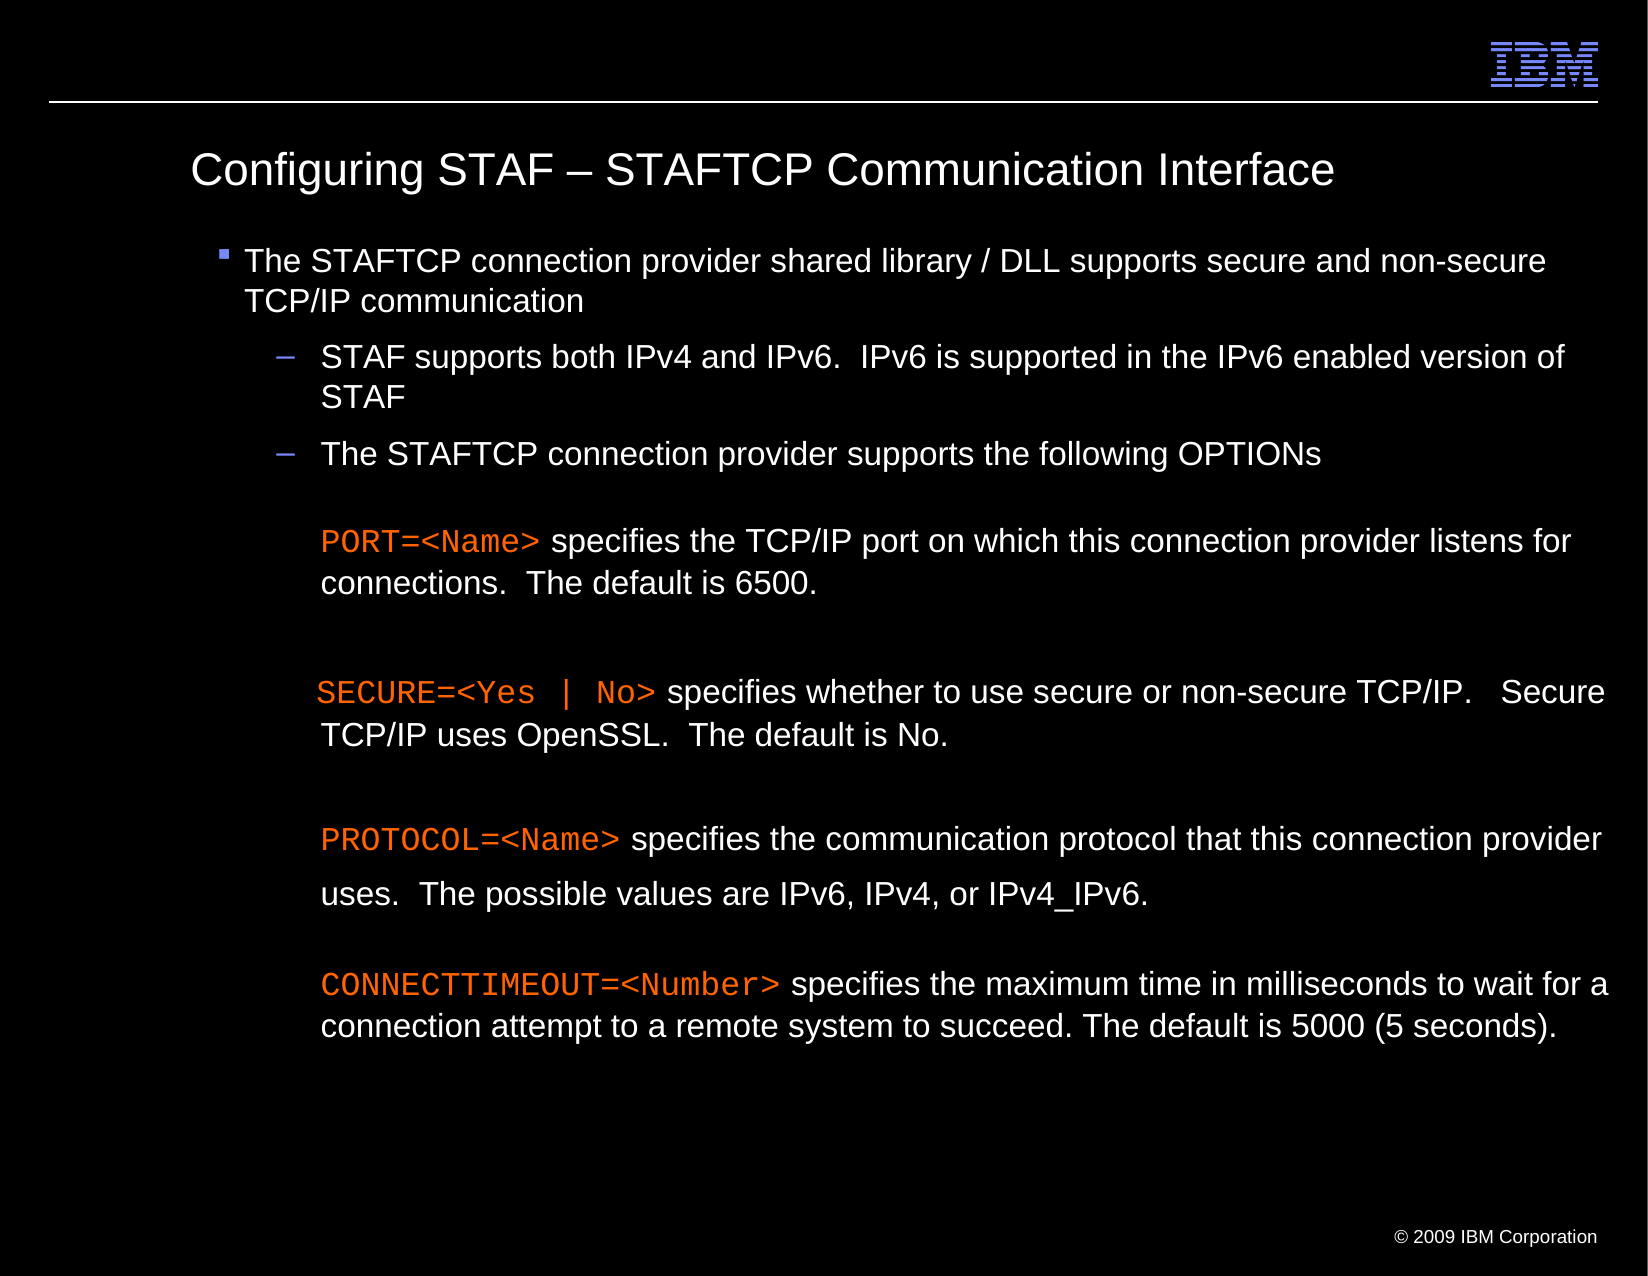

# Configuring STAF – STAFTCP Communication Interface
The STAFTCP connection provider shared library / DLL supports secure and non-secure TCP/IP communication
STAF supports both IPv4 and IPv6. IPv6 is supported in the IPv6 enabled version of STAF
The STAFTCP connection provider supports the following OPTIONs
PORT=<Name> specifies the TCP/IP port on which this connection provider listens for connections. The default is 6500.
 SECURE=<Yes | No> specifies whether to use secure or non-secure TCP/IP. Secure TCP/IP uses OpenSSL. The default is No.
PROTOCOL=<Name> specifies the communication protocol that this connection provider uses. The possible values are IPv6, IPv4, or IPv4_IPv6.
CONNECTTIMEOUT=<Number> specifies the maximum time in milliseconds to wait for a connection attempt to a remote system to succeed. The default is 5000 (5 seconds).